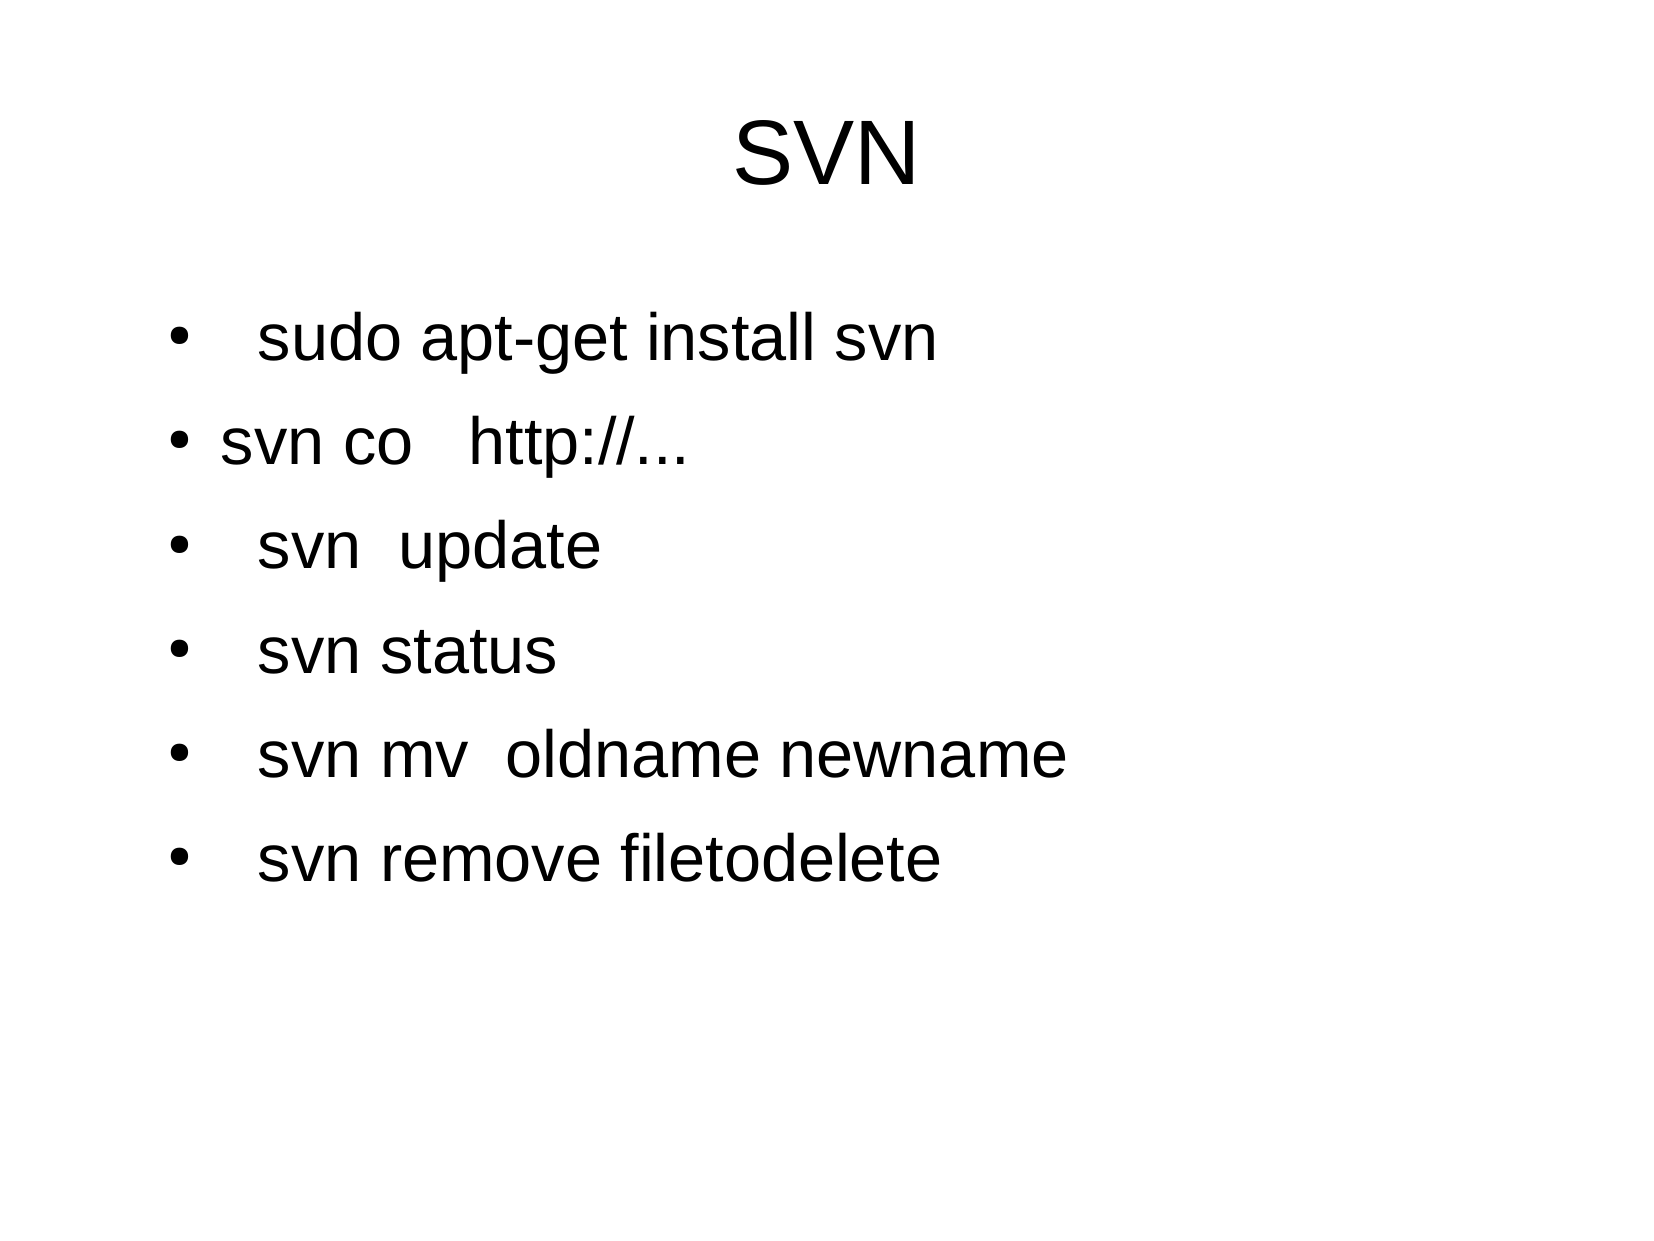

# SVN
 sudo apt-get install svn
svn co http://...
 svn update
 svn status
 svn mv oldname newname
 svn remove filetodelete